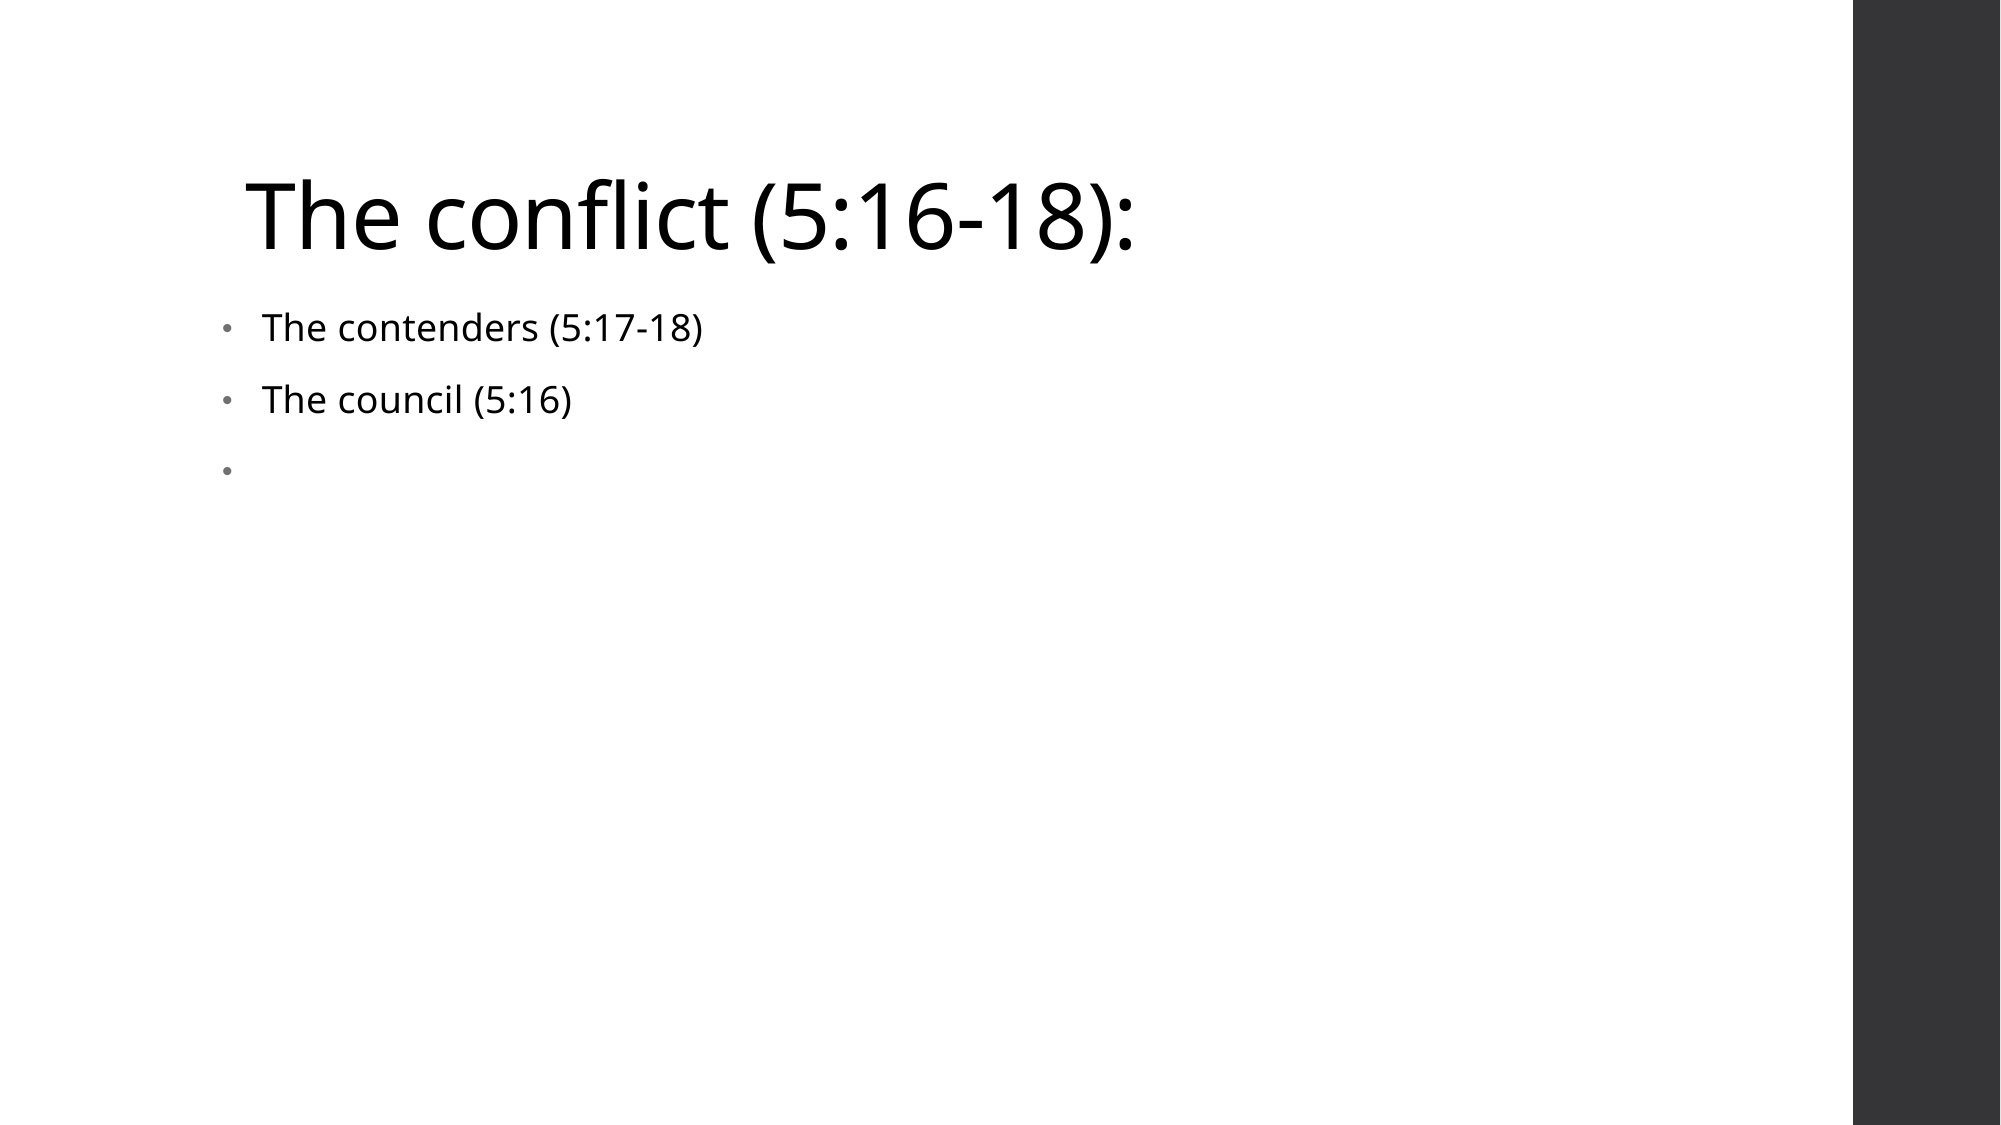

# The conflict (5:16-18):
 The contenders (5:17-18)
 The council (5:16)